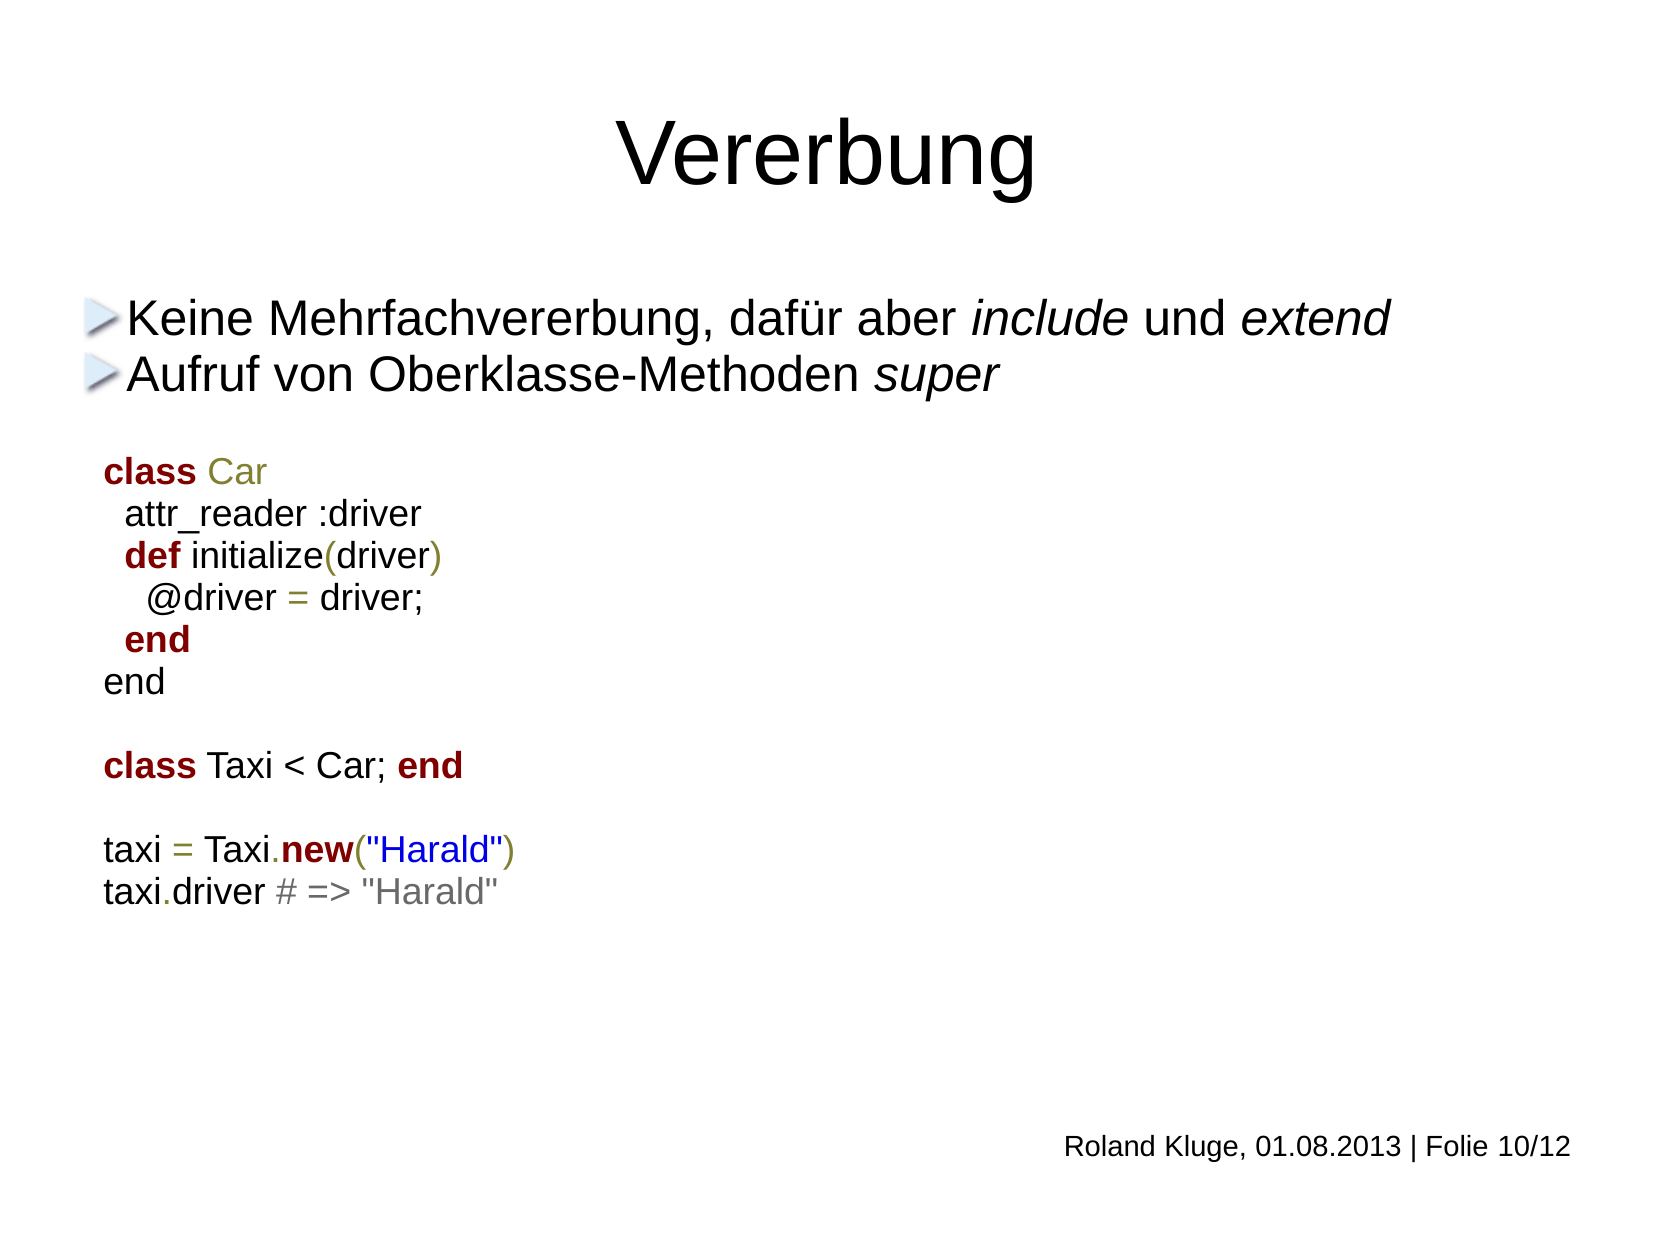

# Vererbung
Keine Mehrfachvererbung, dafür aber include und extend
Aufruf von Oberklasse-Methoden super
class Car
 attr_reader :driver
 def initialize(driver)
 @driver = driver;
 end
end
class Taxi < Car; end
taxi = Taxi.new("Harald")
taxi.driver # => "Harald"